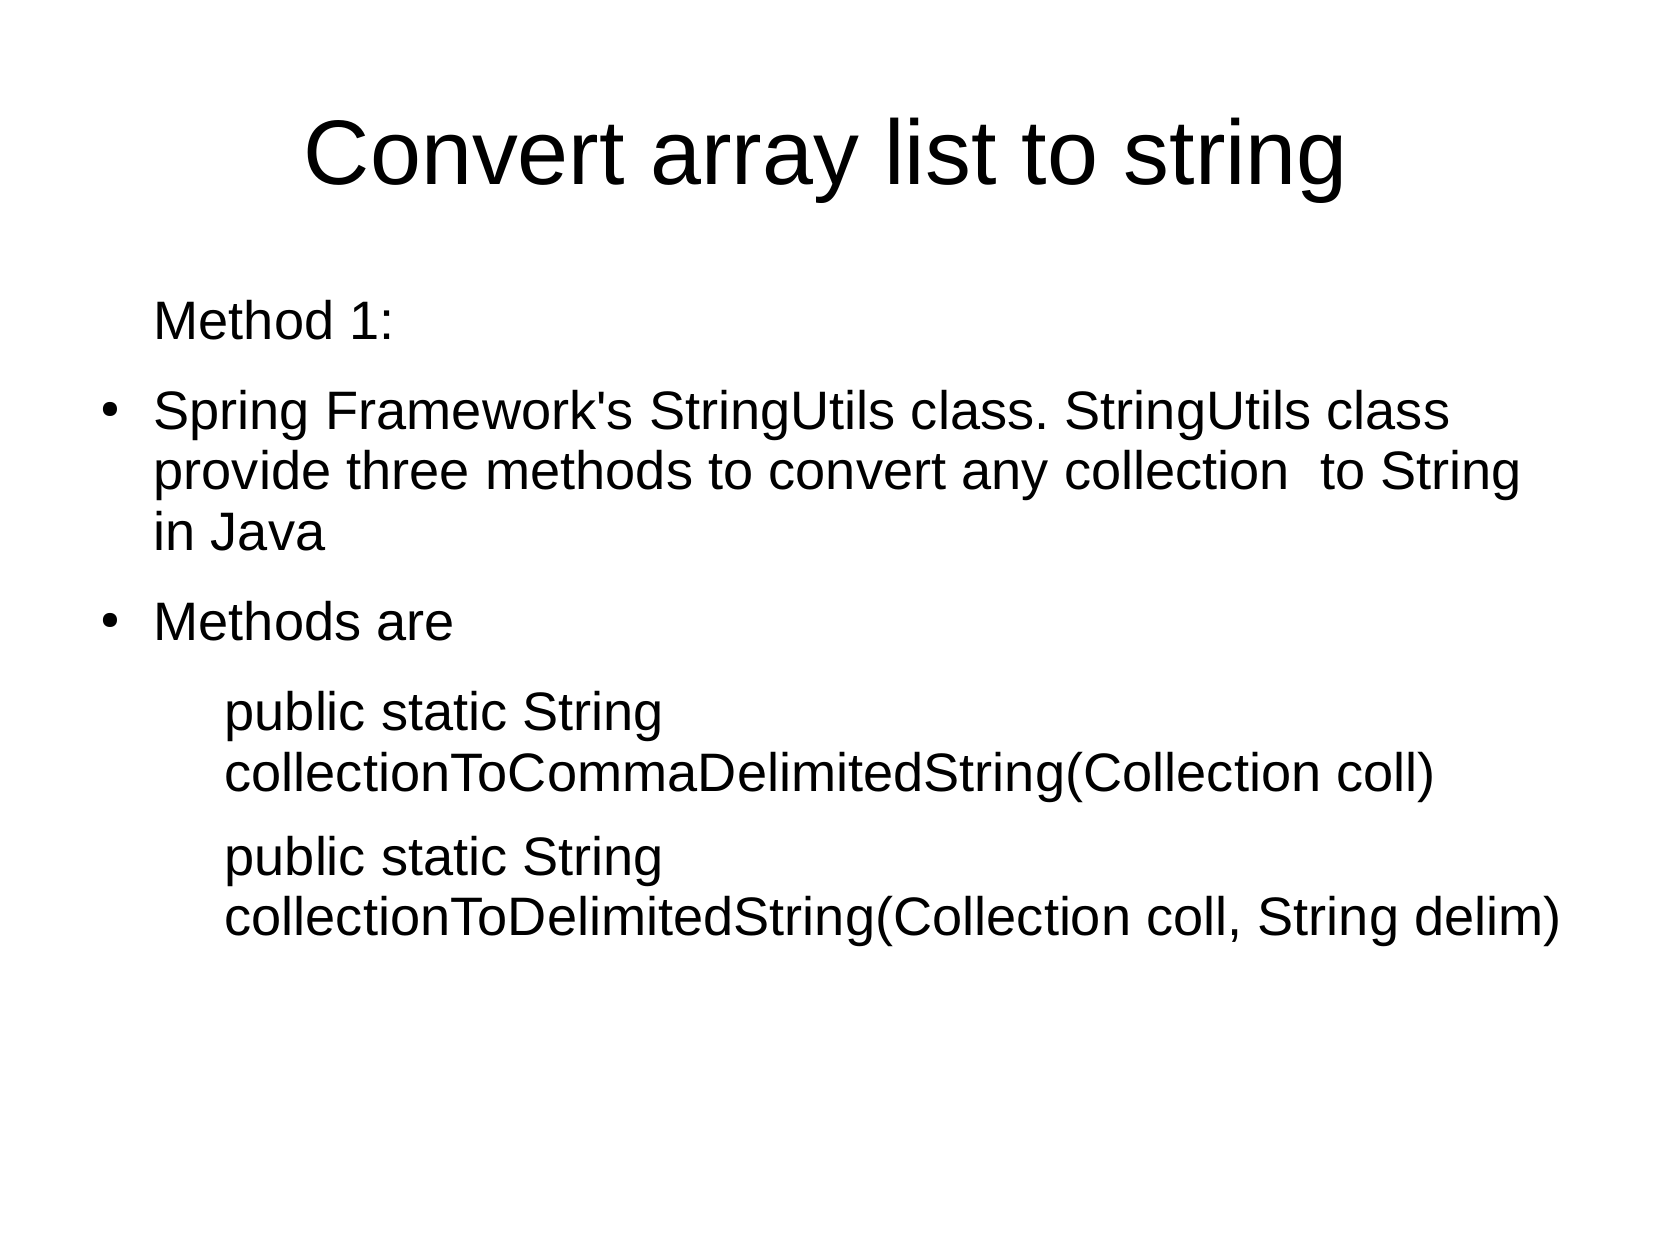

# Convert array list to string
Method 1:
Spring Framework's StringUtils class. StringUtils class provide three methods to convert any collection to String in Java
Methods are
public static String collectionToCommaDelimitedString(Collection coll)
public static String collectionToDelimitedString(Collection coll, String delim)